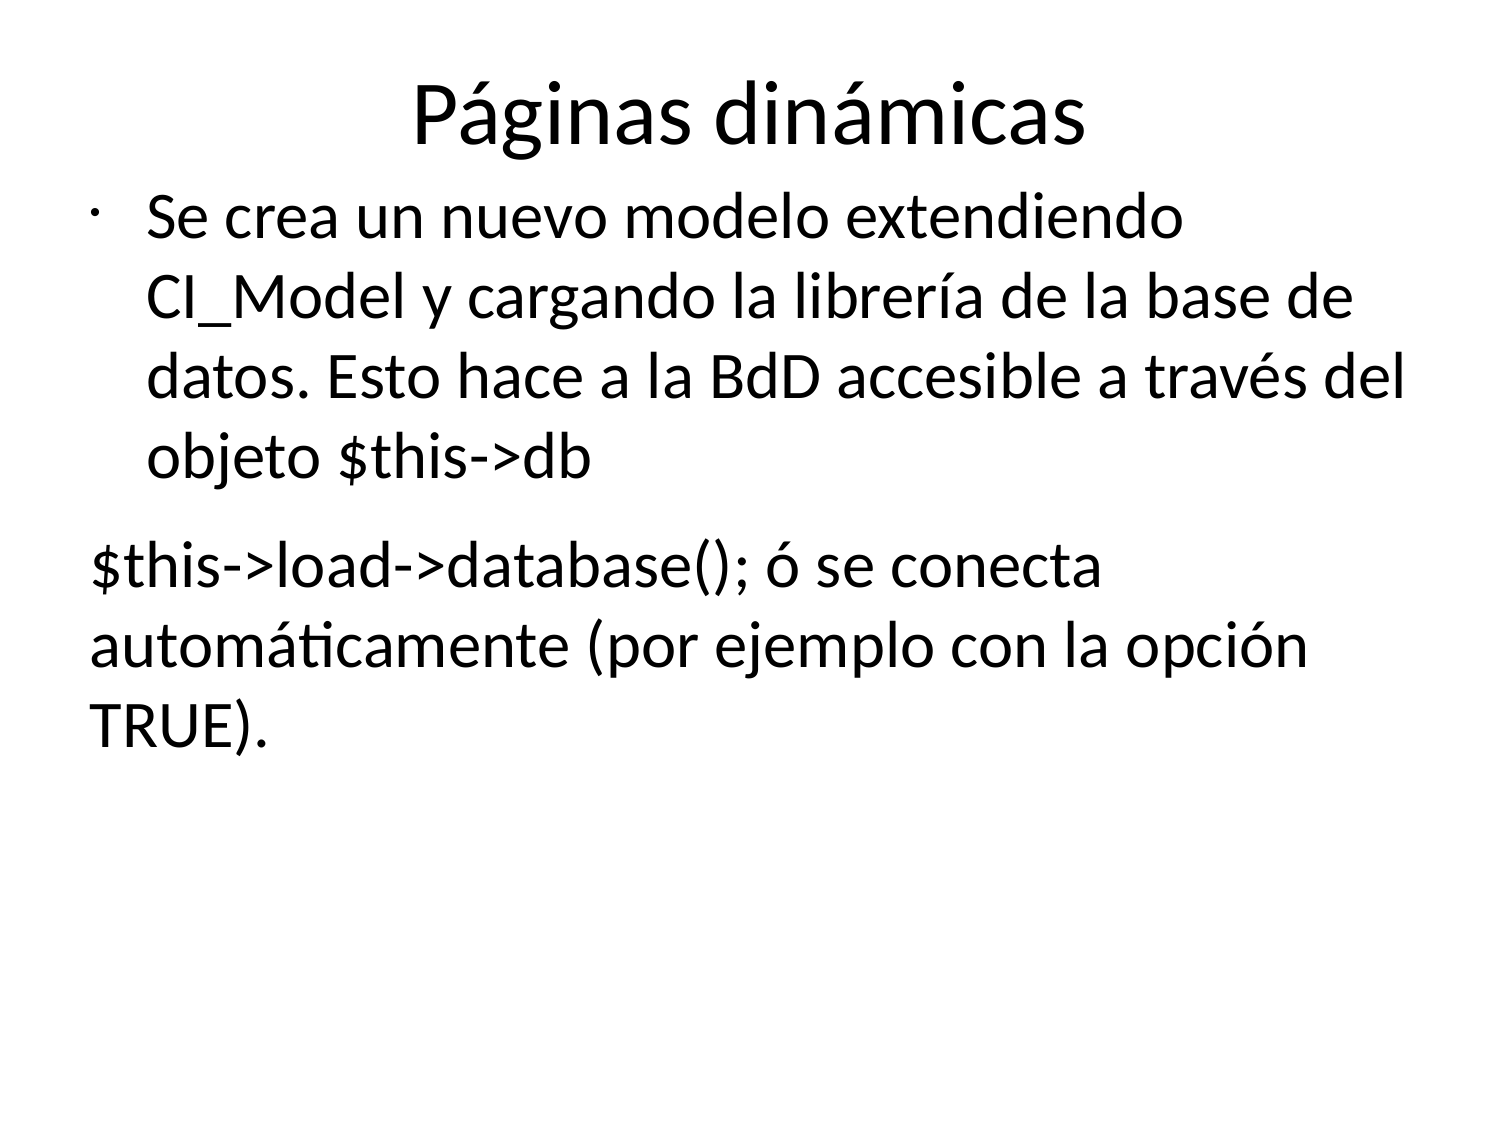

# Páginas dinámicas
Se crea un nuevo modelo extendiendo CI_Model y cargando la librería de la base de datos. Esto hace a la BdD accesible a través del objeto $this->db
$this->load->database(); ó se conecta automáticamente (por ejemplo con la opción TRUE).